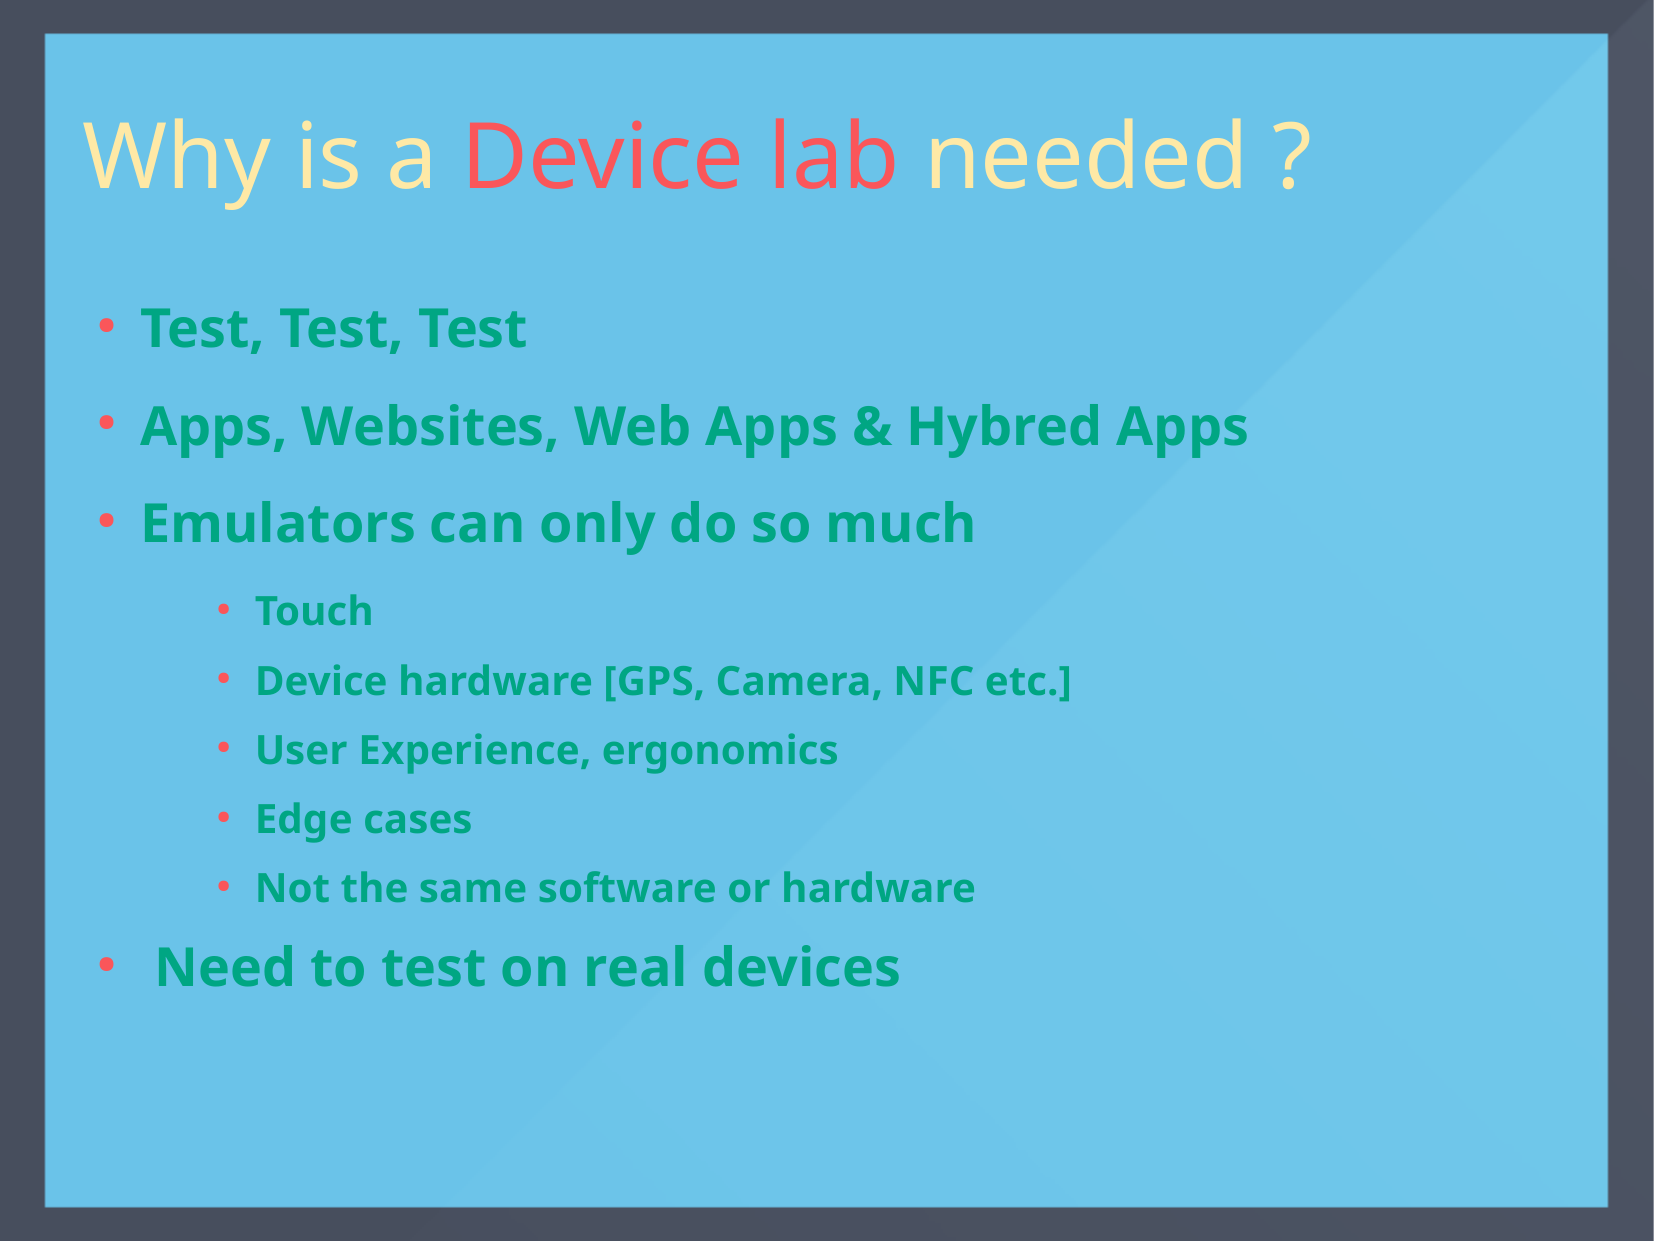

# Why is a Device lab needed ?
Test, Test, Test
Apps, Websites, Web Apps & Hybred Apps
Emulators can only do so much
Touch
Device hardware [GPS, Camera, NFC etc.]
User Experience, ergonomics
Edge cases
Not the same software or hardware
 Need to test on real devices